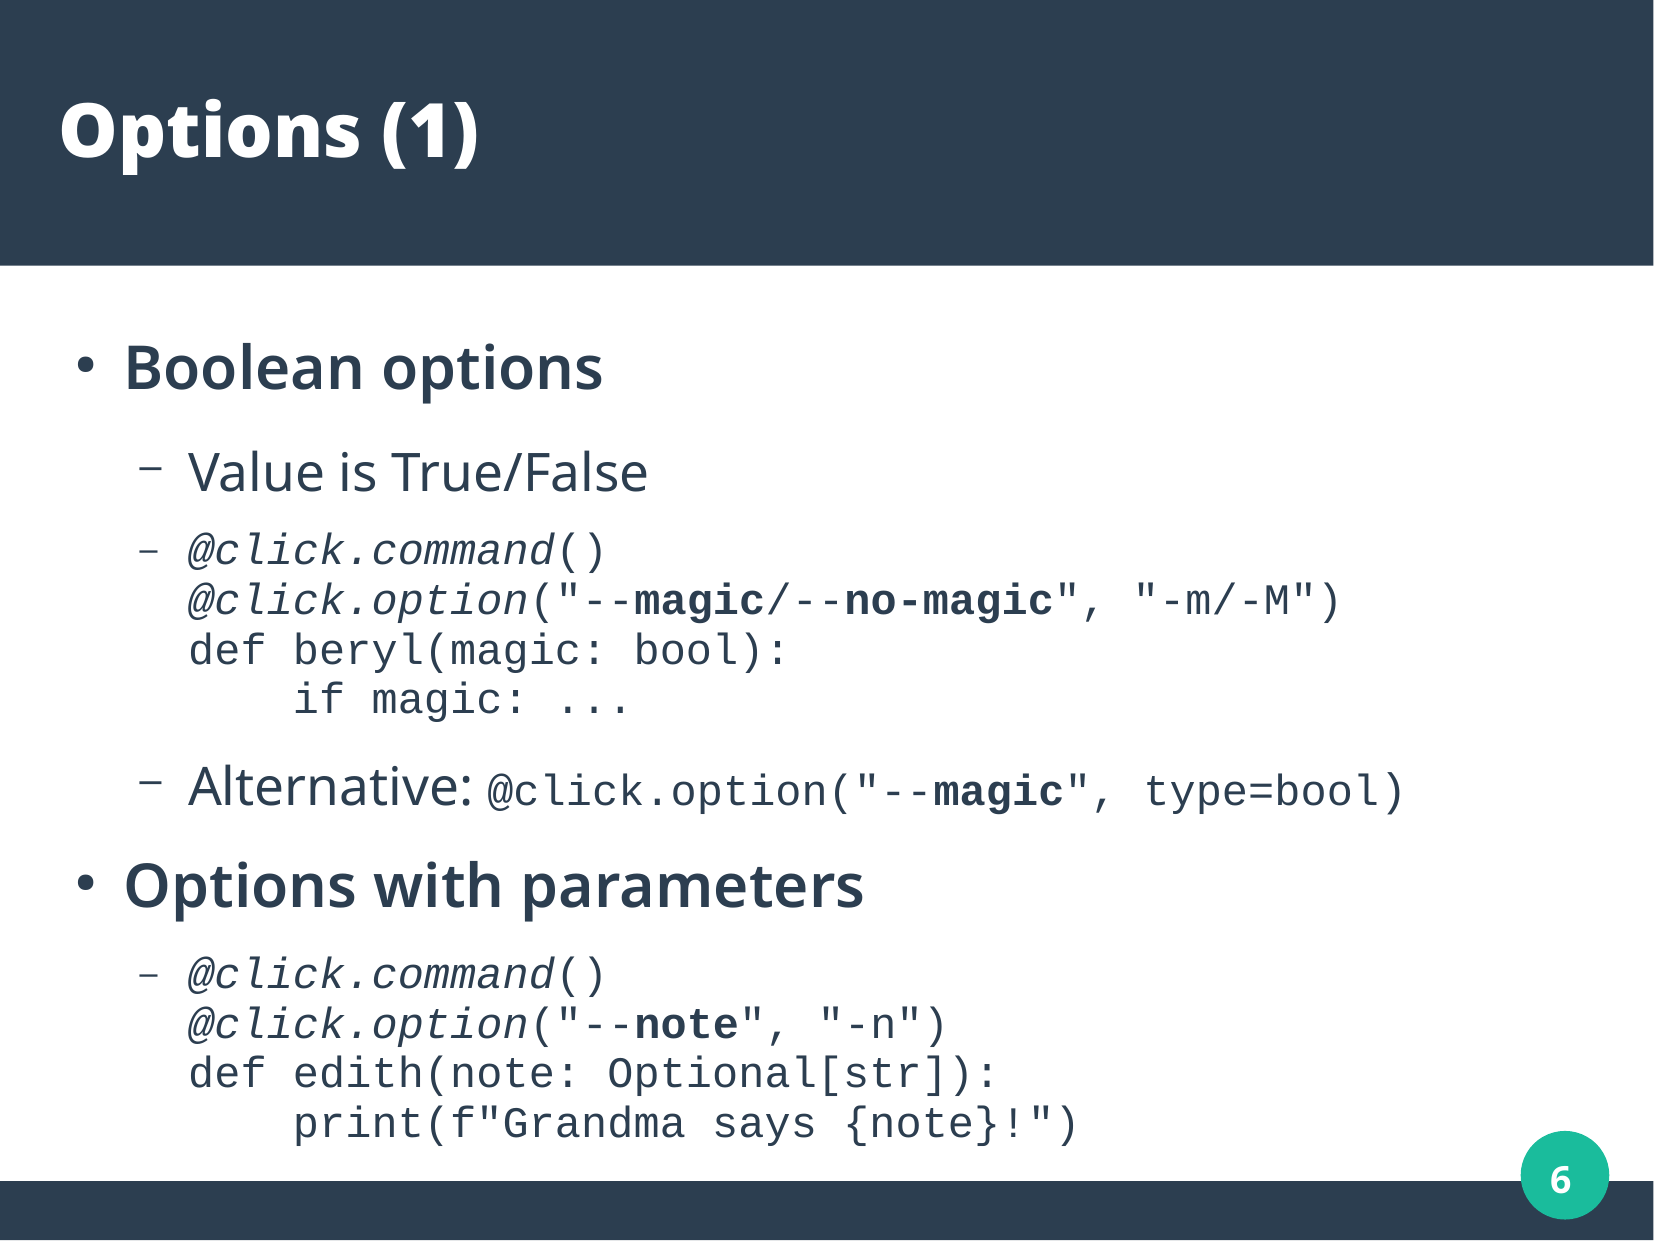

# Options (1)
Boolean options
Value is True/False
@click.command()
@click.option("--magic/--no-magic", "-m/-M")
def beryl(magic: bool):
 if magic: ...
Alternative: @click.option("--magic", type=bool)
Options with parameters
@click.command()
@click.option("--note", "-n")
def edith(note: Optional[str]):
 print(f"Grandma says {note}!")